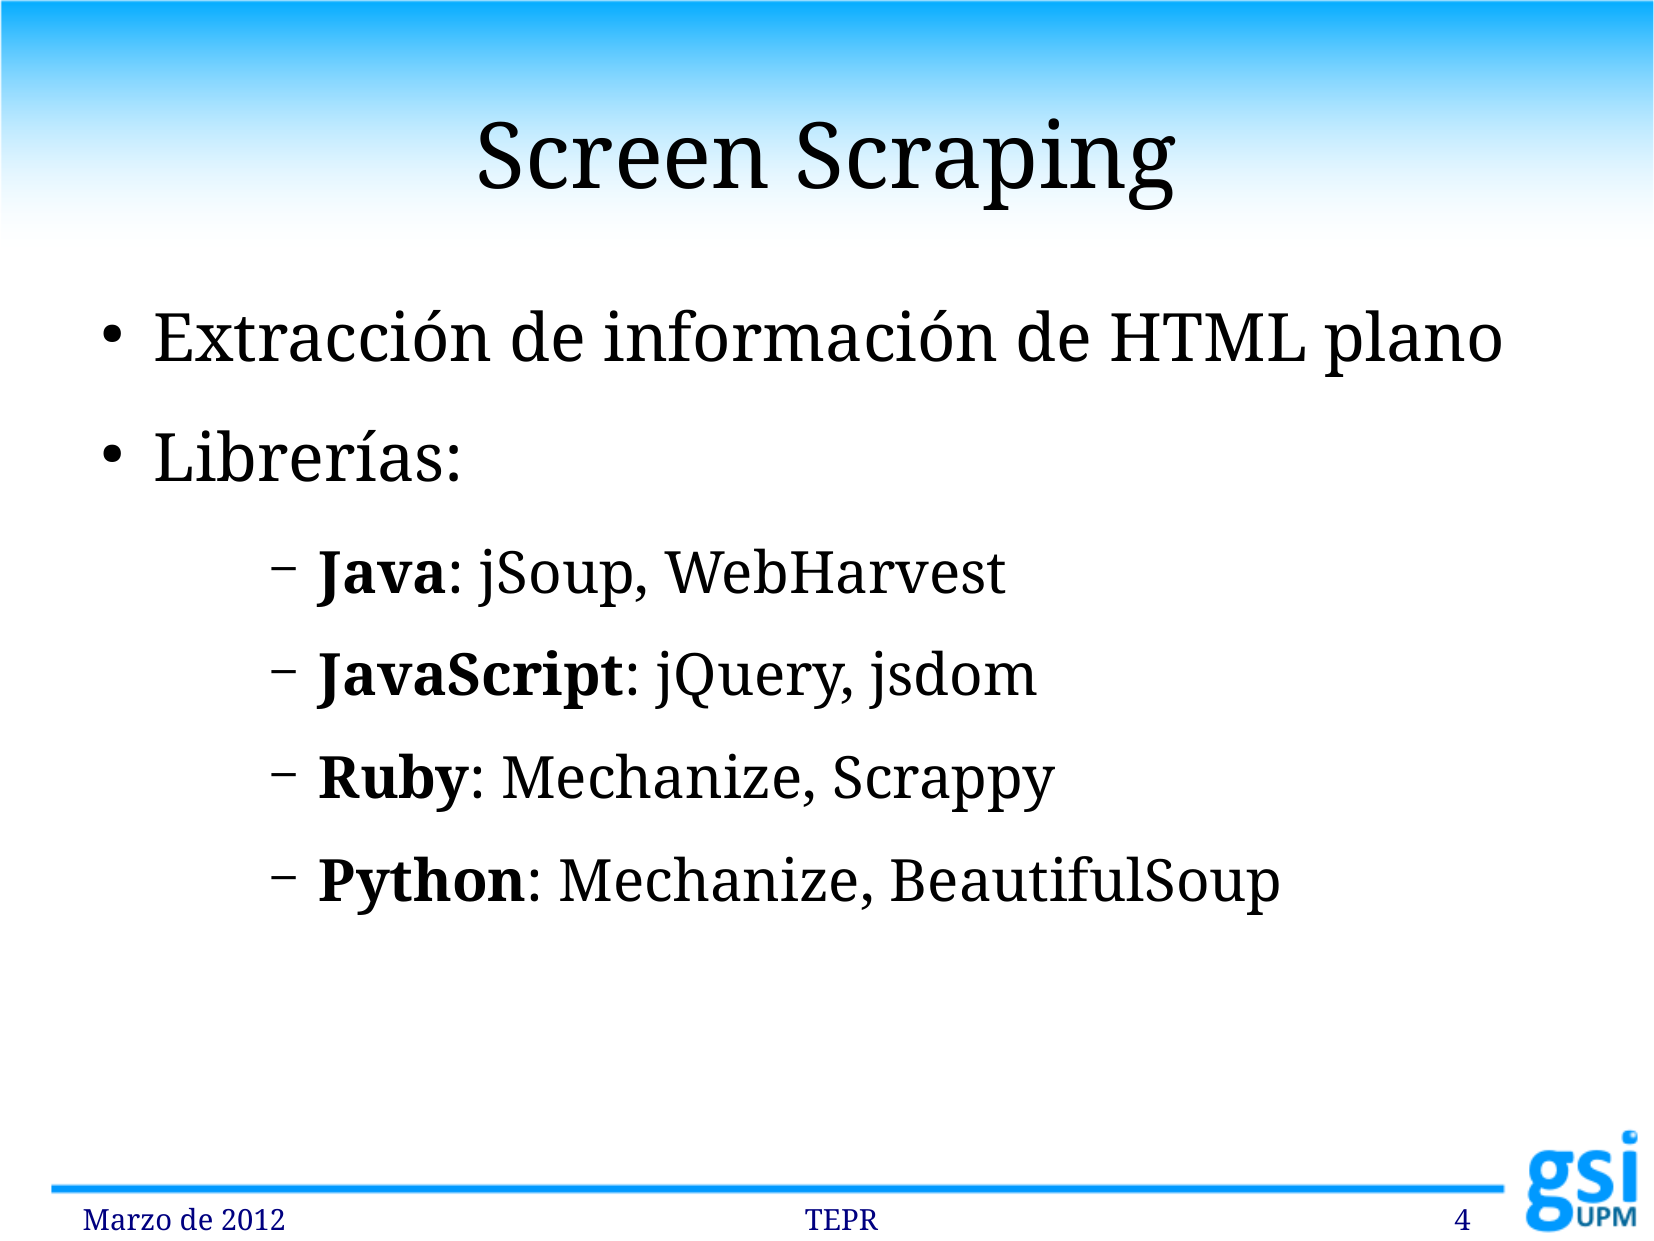

# Screen Scraping
Extracción de información de HTML plano
Librerías:
Java: jSoup, WebHarvest
JavaScript: jQuery, jsdom
Ruby: Mechanize, Scrappy
Python: Mechanize, BeautifulSoup
Marzo de 2012
TEPR
4